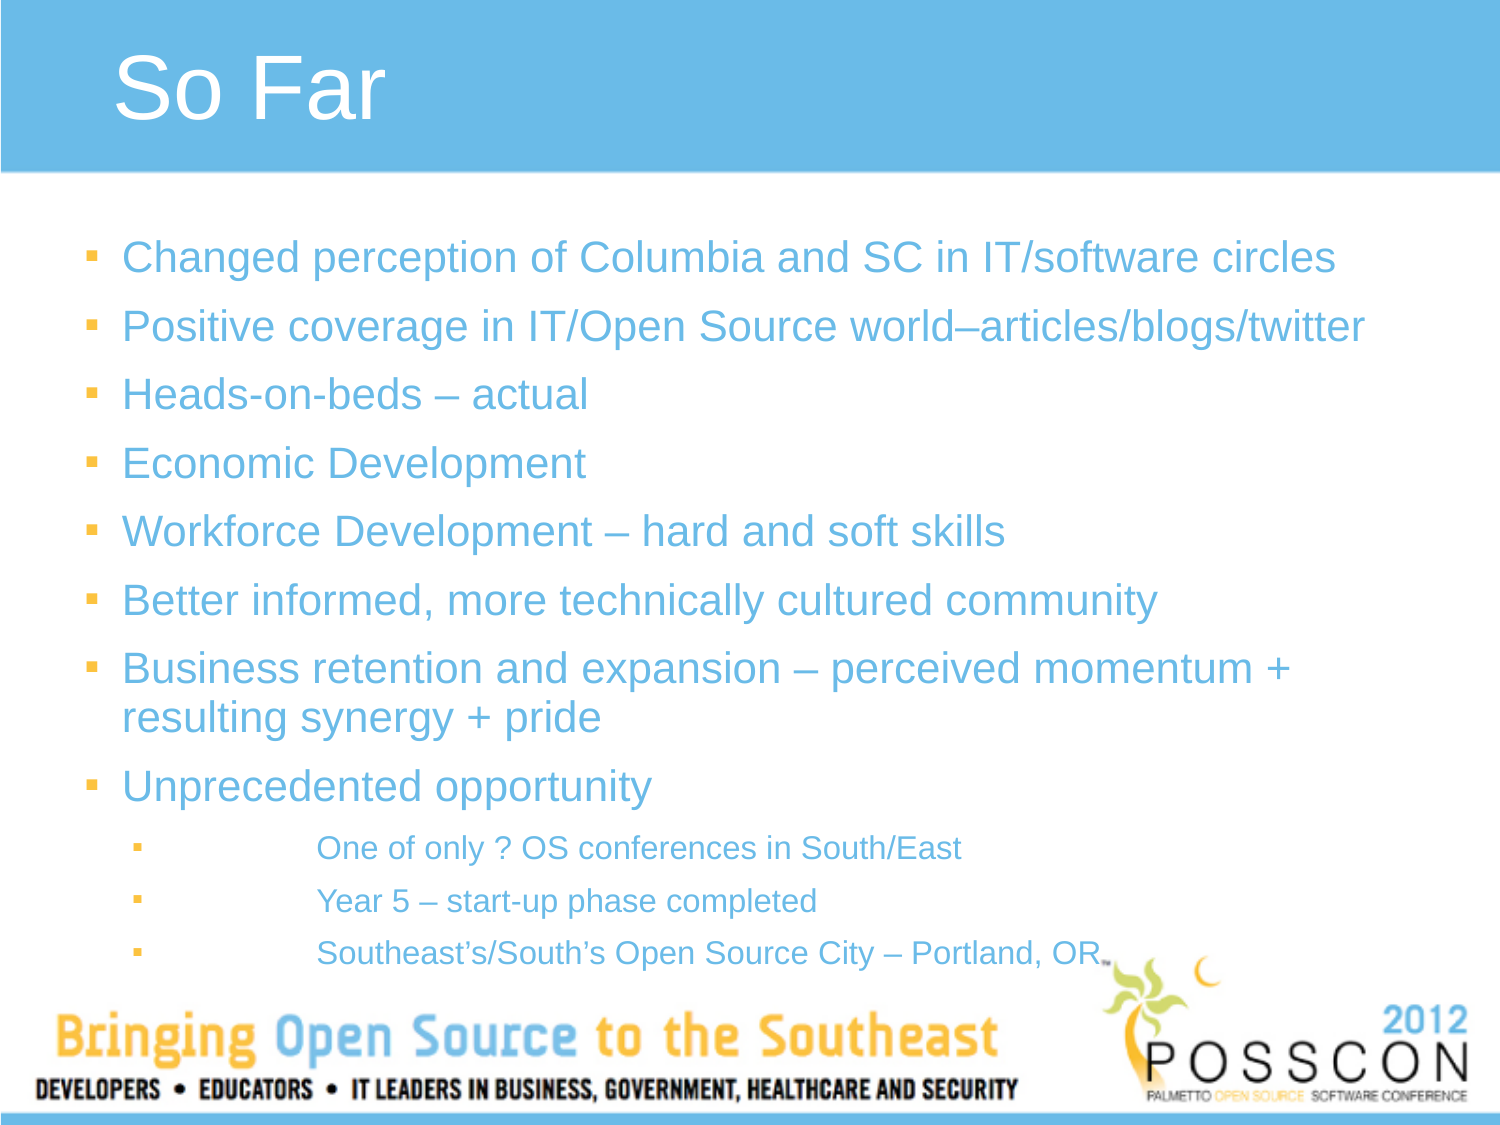

# So Far
Changed perception of Columbia and SC in IT/software circles
Positive coverage in IT/Open Source world–articles/blogs/twitter
Heads-on-beds – actual
Economic Development
Workforce Development – hard and soft skills
Better informed, more technically cultured community
Business retention and expansion – perceived momentum + resulting synergy + pride
Unprecedented opportunity
 One of only ? OS conferences in South/East
 Year 5 – start-up phase completed
 Southeast’s/South’s Open Source City – Portland, OR